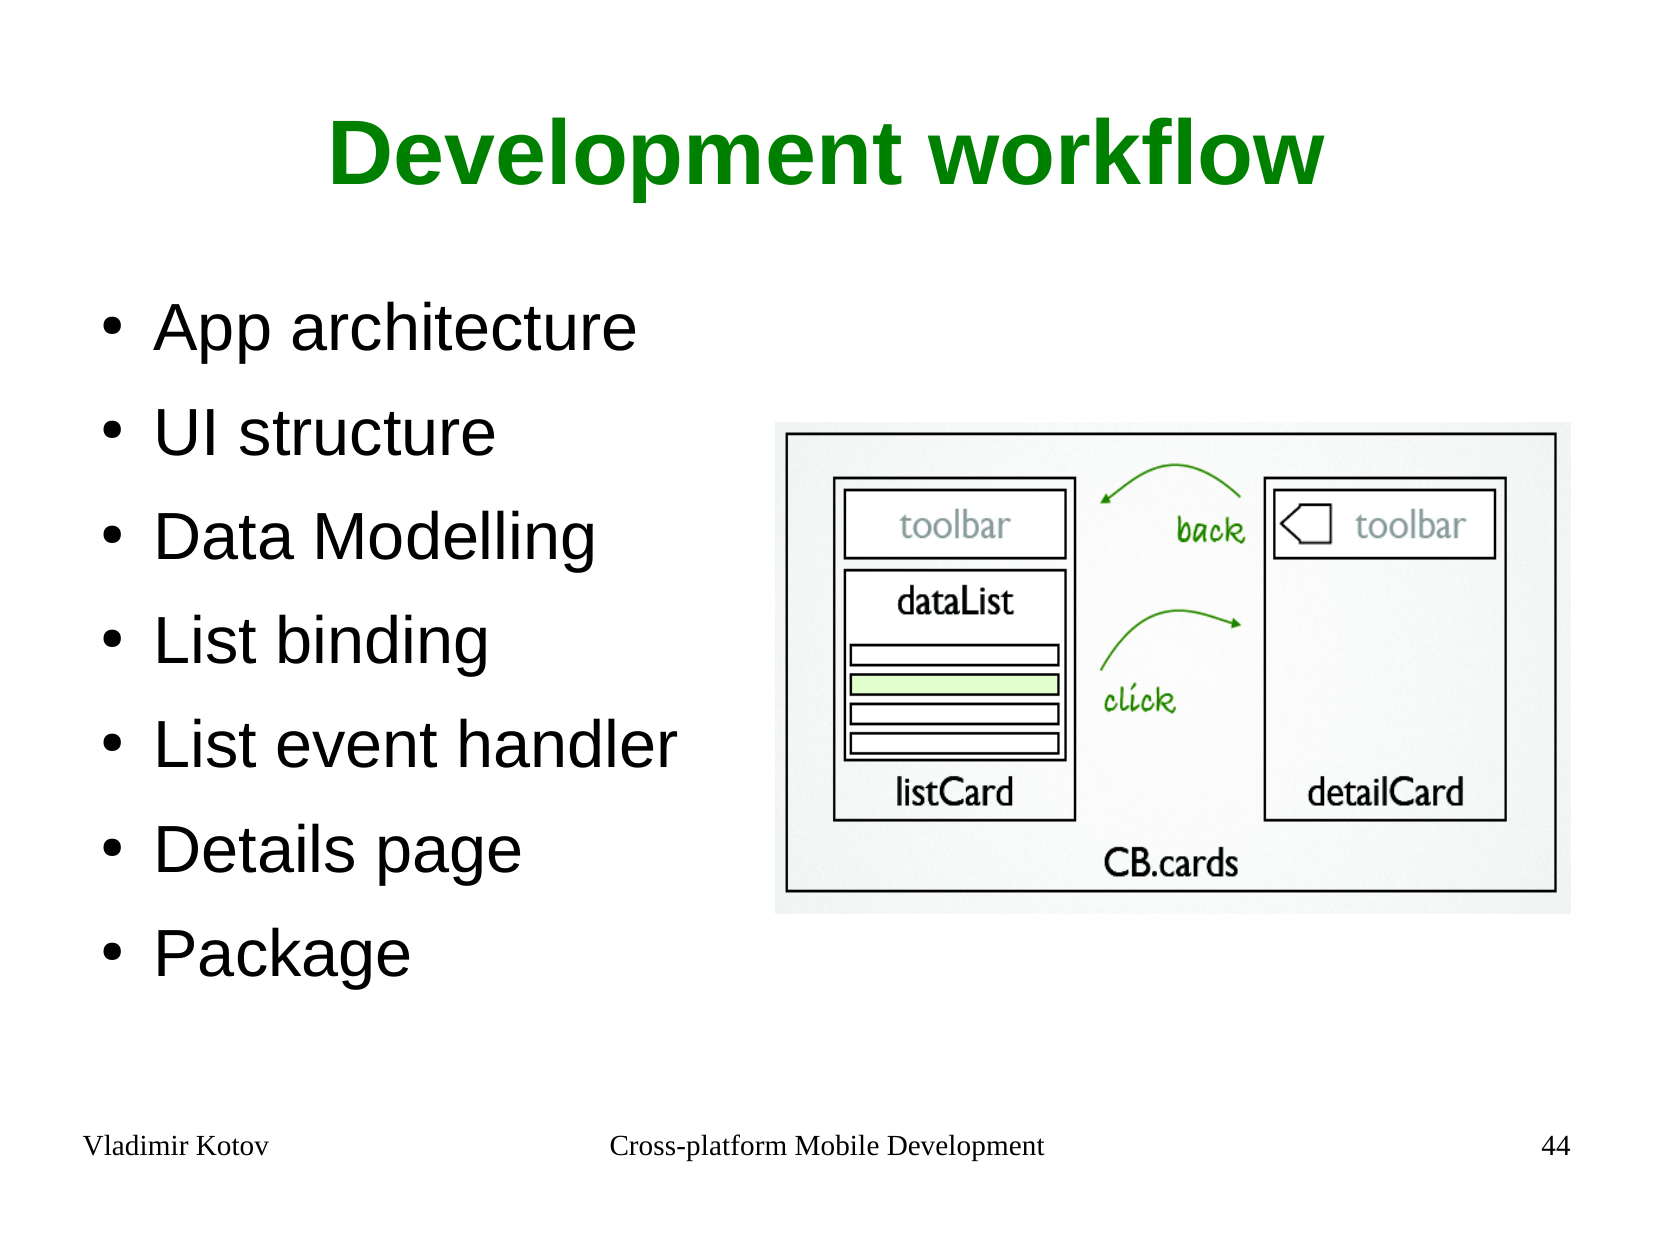

# Development workflow
App architecture
UI structure
Data Modelling
List binding
List event handler
Details page
Package
Vladimir Kotov
Cross-platform Mobile Development
44